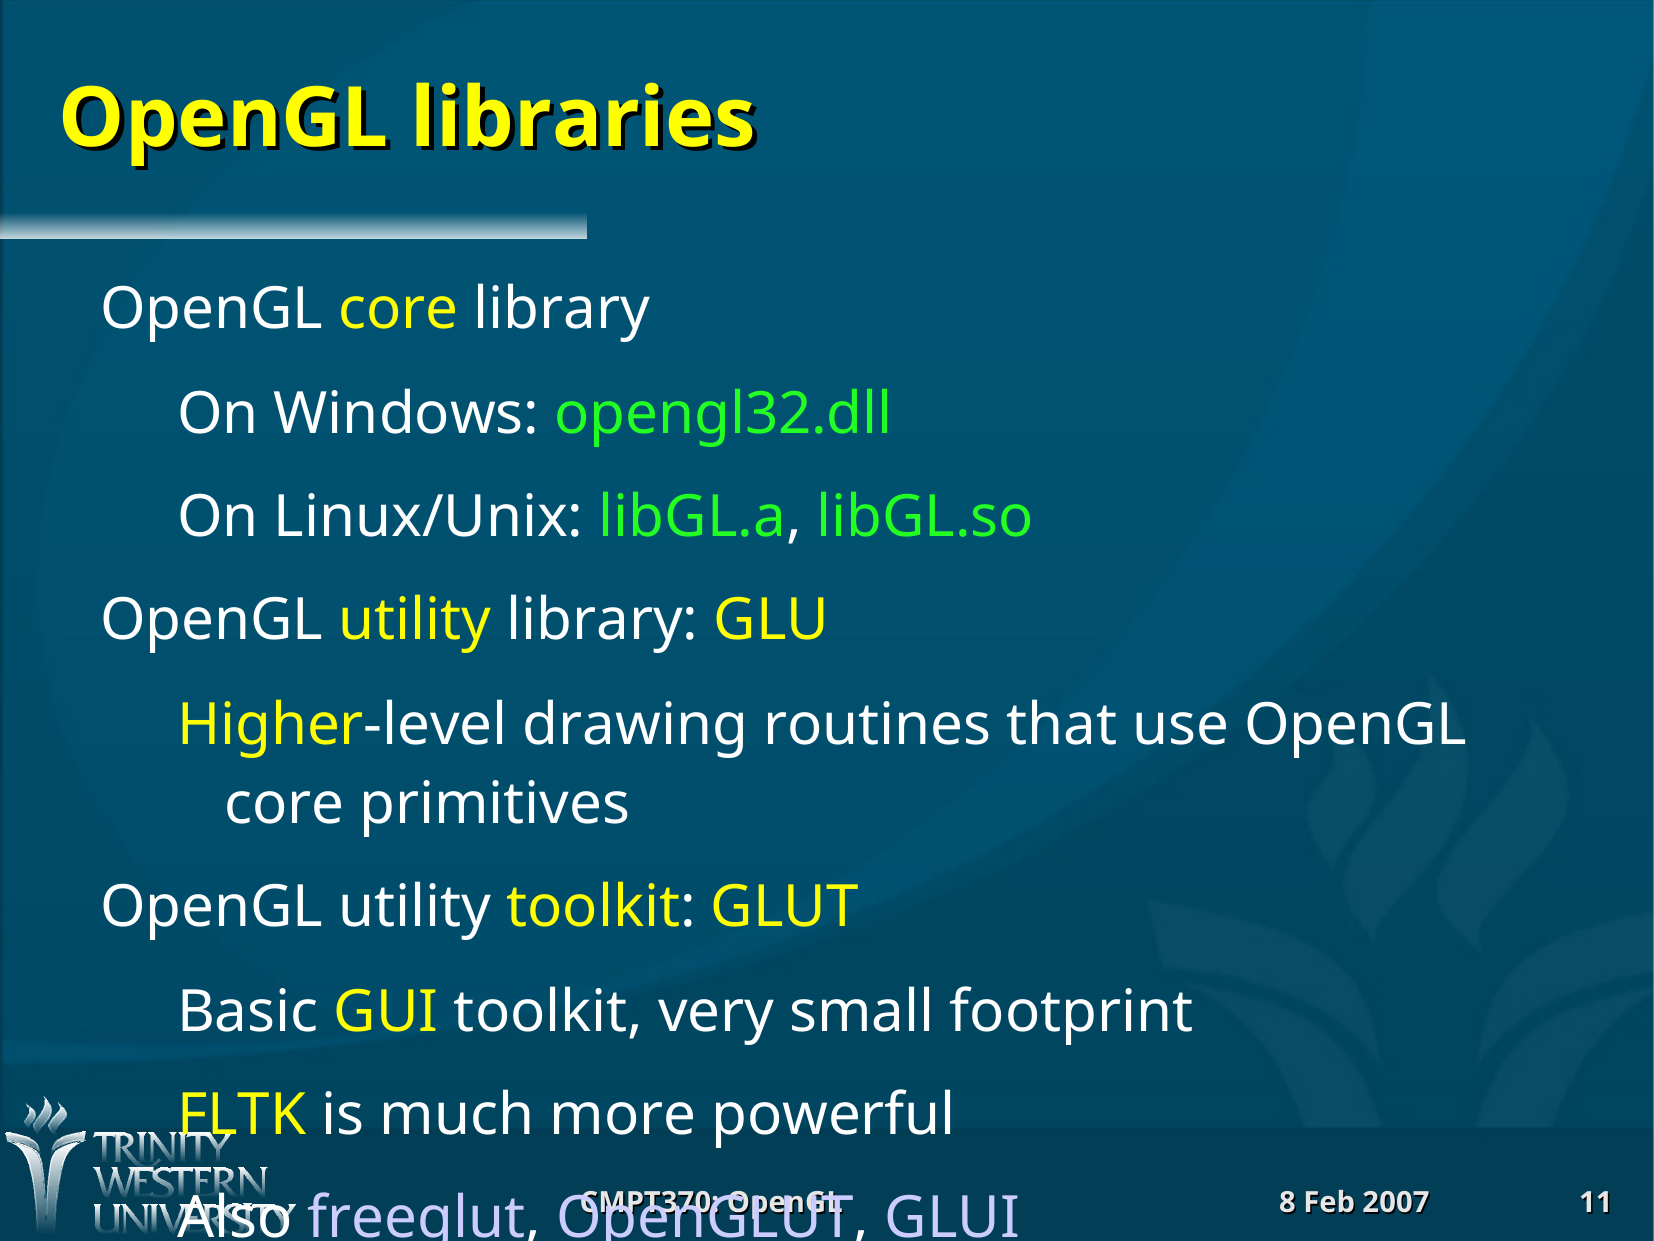

# OpenGL libraries
OpenGL core library
On Windows: opengl32.dll
On Linux/Unix: libGL.a, libGL.so
OpenGL utility library: GLU
Higher-level drawing routines that use OpenGL core primitives
OpenGL utility toolkit: GLUT
Basic GUI toolkit, very small footprint
FLTK is much more powerful
Also freeglut, OpenGLUT, GLUI
CMPT370: OpenGL
8 Feb 2007
11